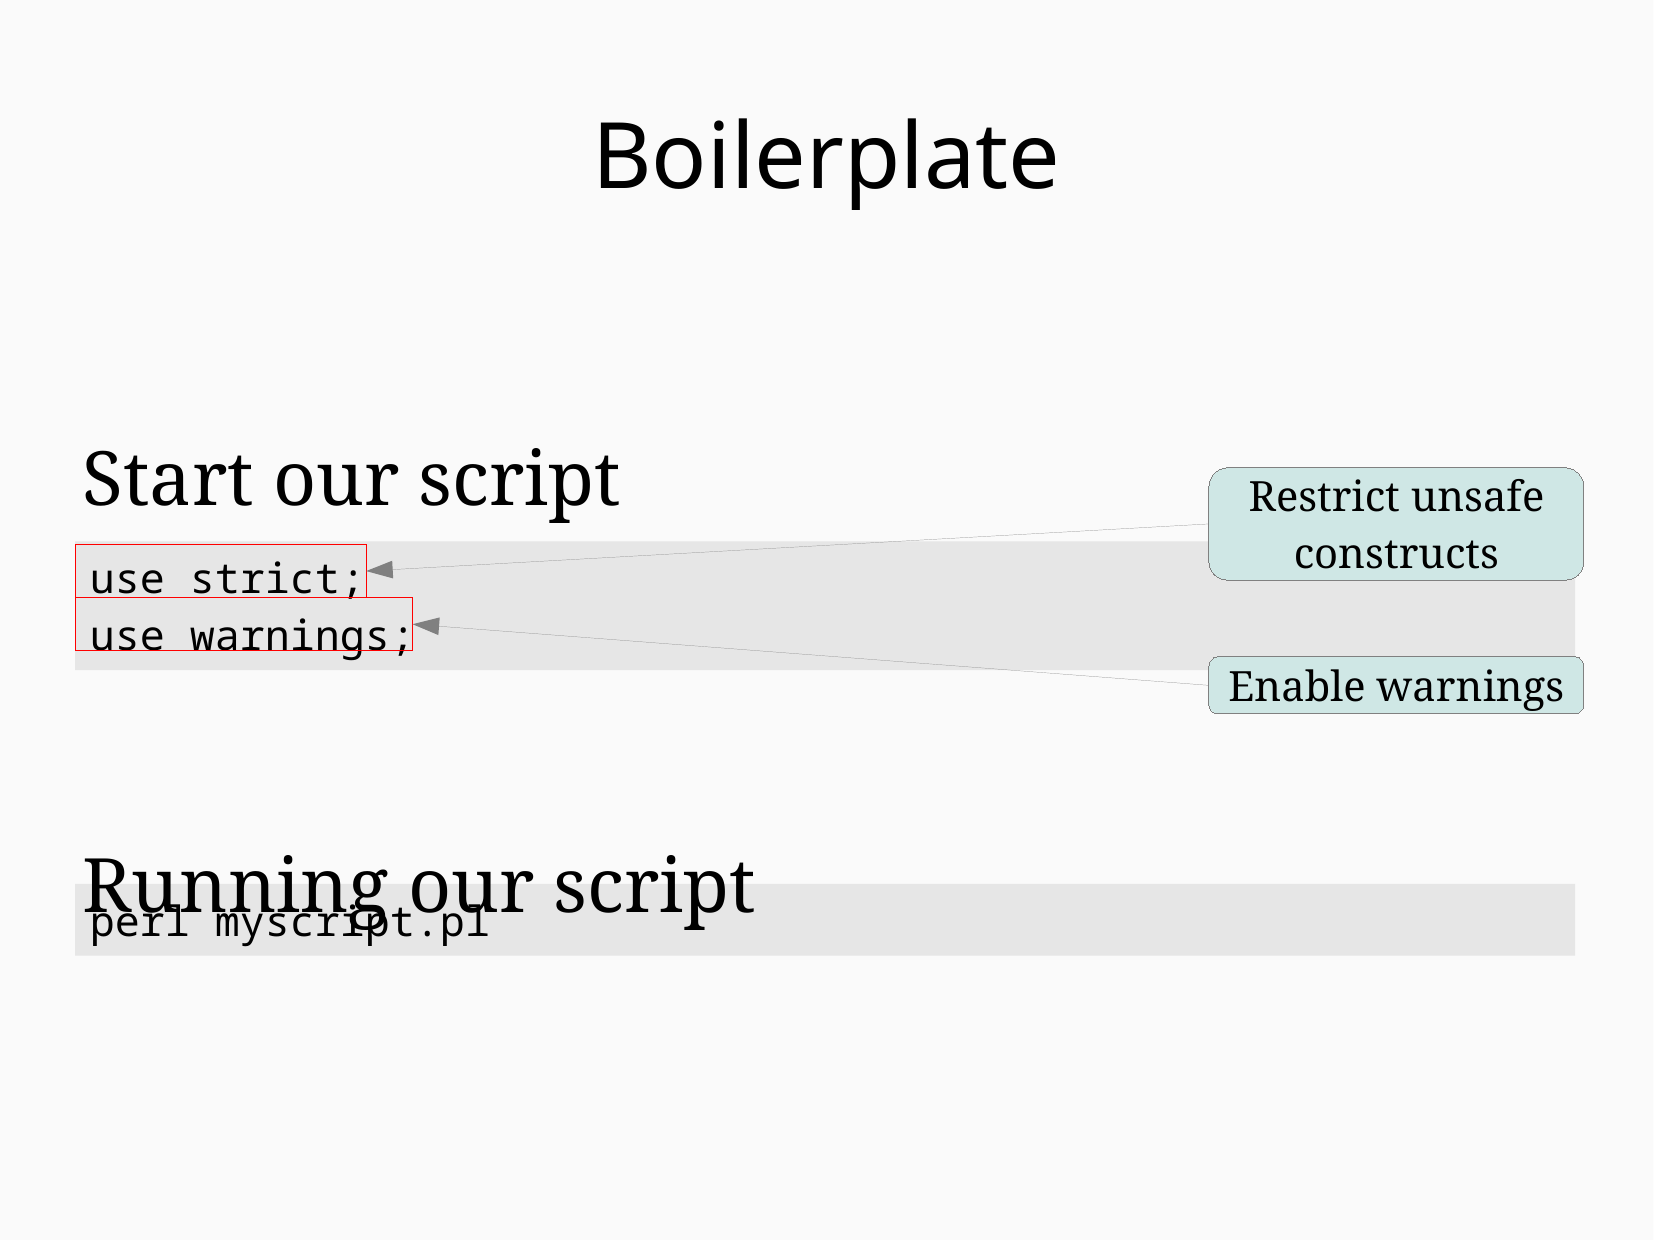

# Boilerplate
Start our script
Running our script
Restrict unsafe
constructs
use strict;
use warnings;
Enable warnings
perl myscript.pl